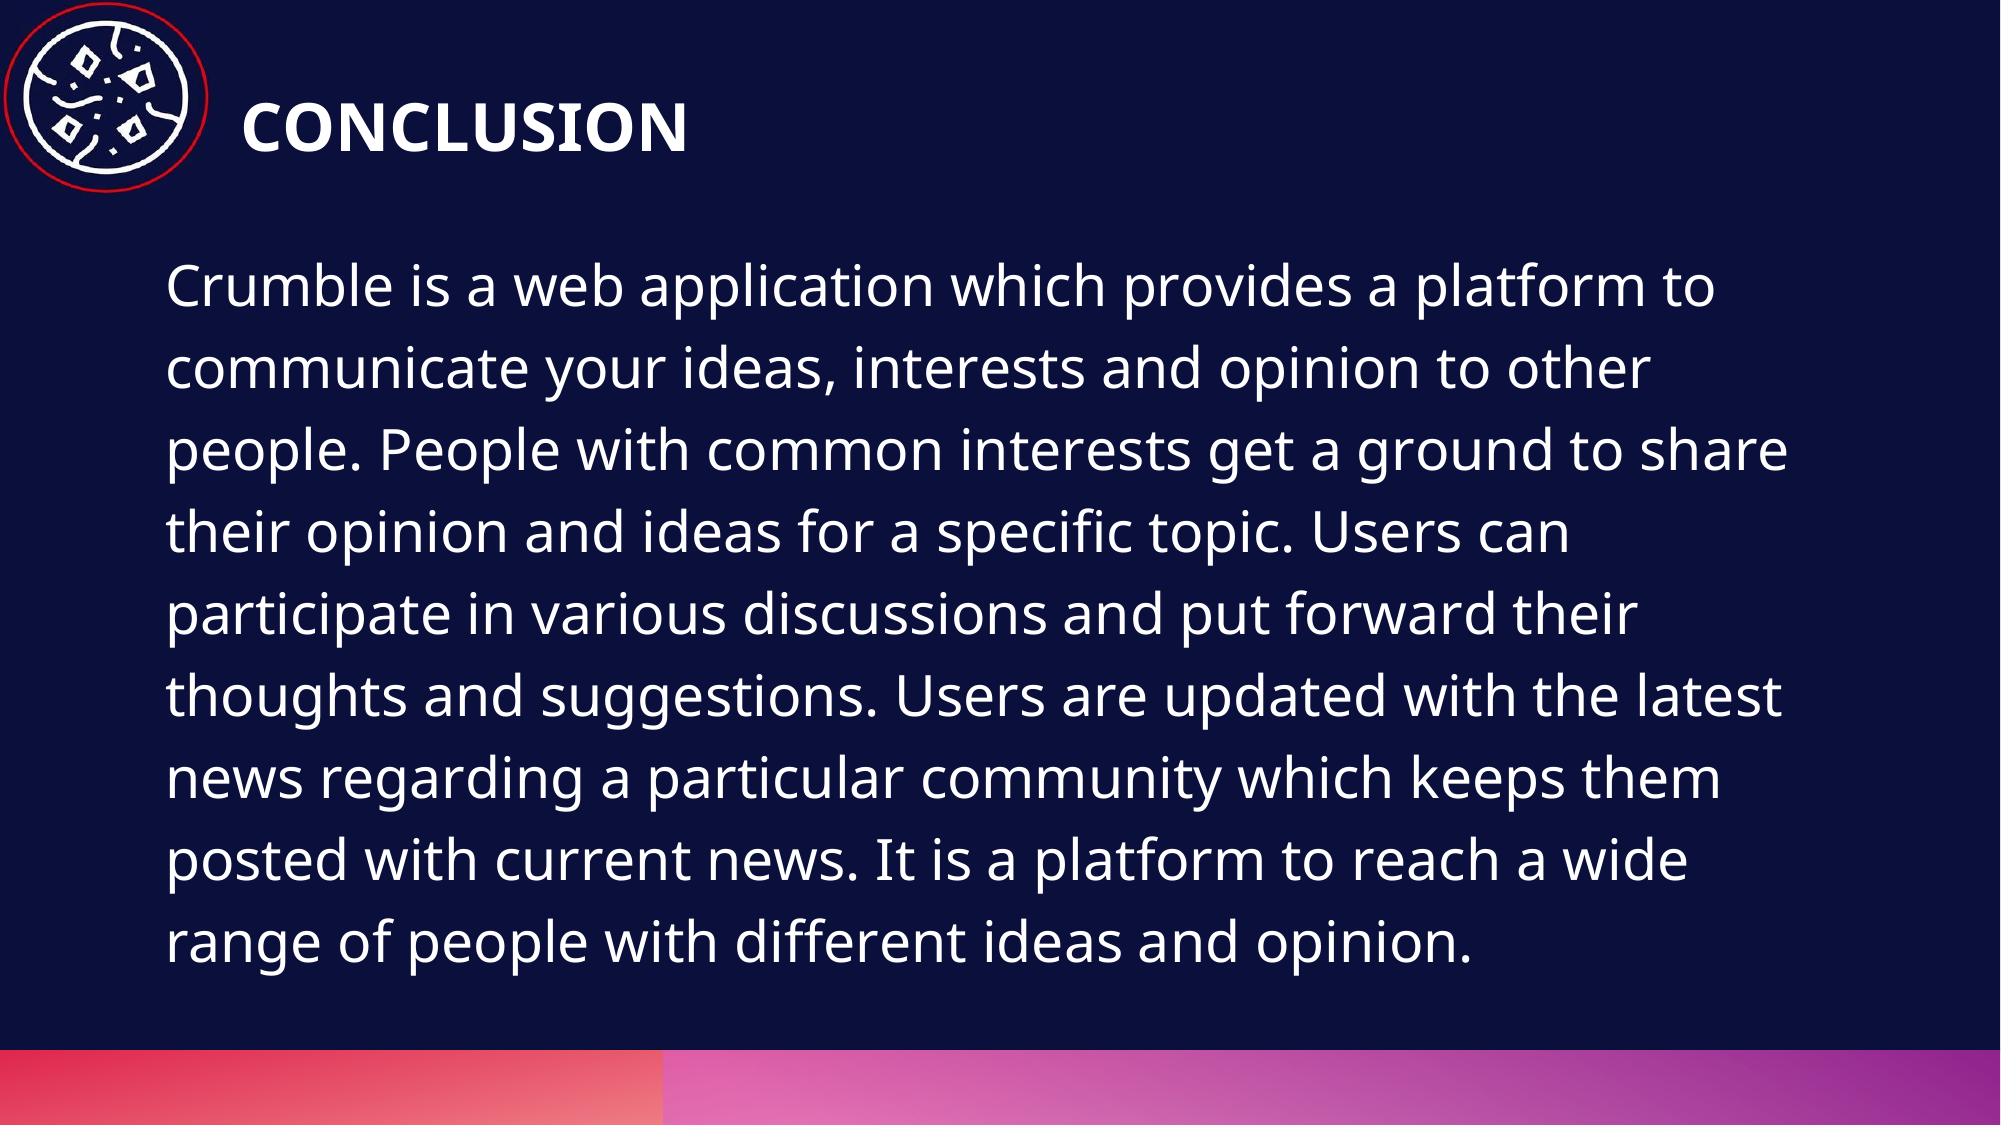

# CONCLUSION
Crumble is a web application which provides a platform to communicate your ideas, interests and opinion to other people. People with common interests get a ground to share their opinion and ideas for a specific topic. Users can participate in various discussions and put forward their thoughts and suggestions. Users are updated with the latest news regarding a particular community which keeps them posted with current news. It is a platform to reach a wide range of people with different ideas and opinion.